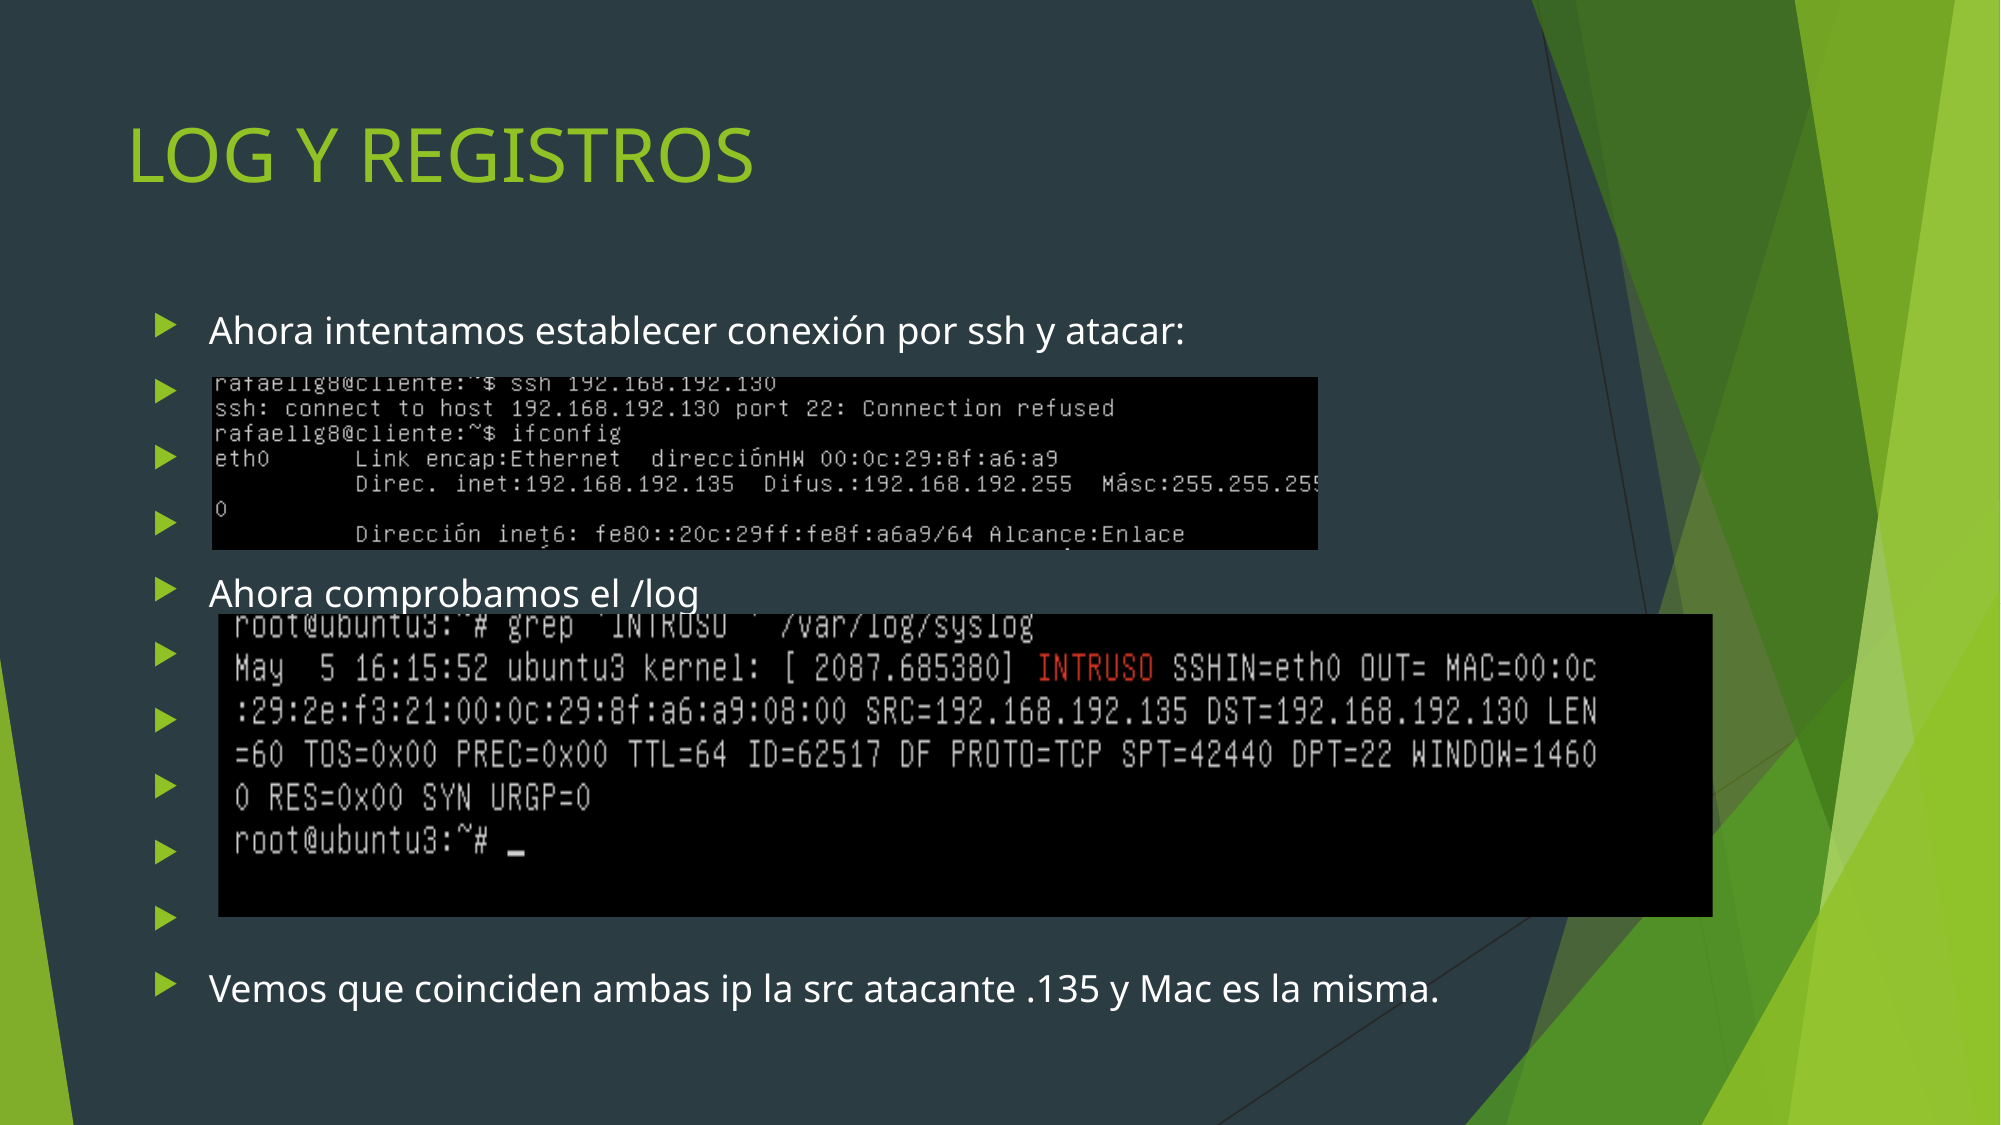

# LOG Y REGISTROS
Ahora intentamos establecer conexión por ssh y atacar:
Ahora comprobamos el /log
Vemos que coinciden ambas ip la src atacante .135 y Mac es la misma.